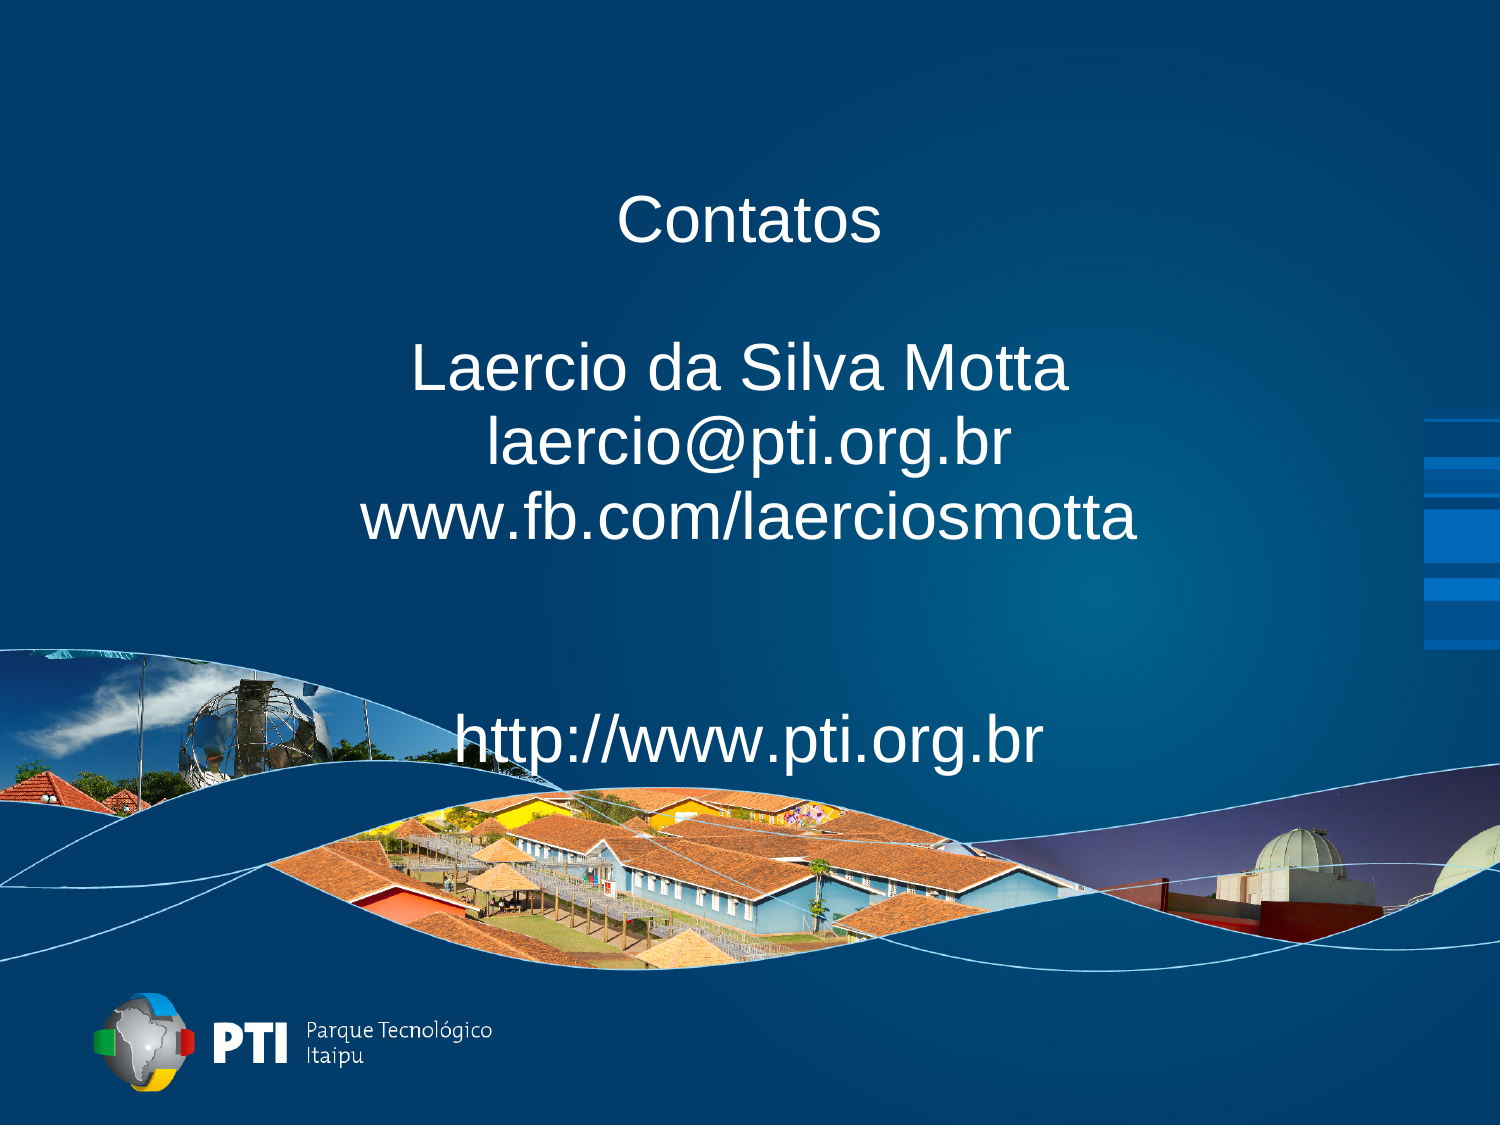

Contatos
Laercio da Silva Motta
laercio@pti.org.br
www.fb.com/laerciosmotta
http://www.pti.org.br